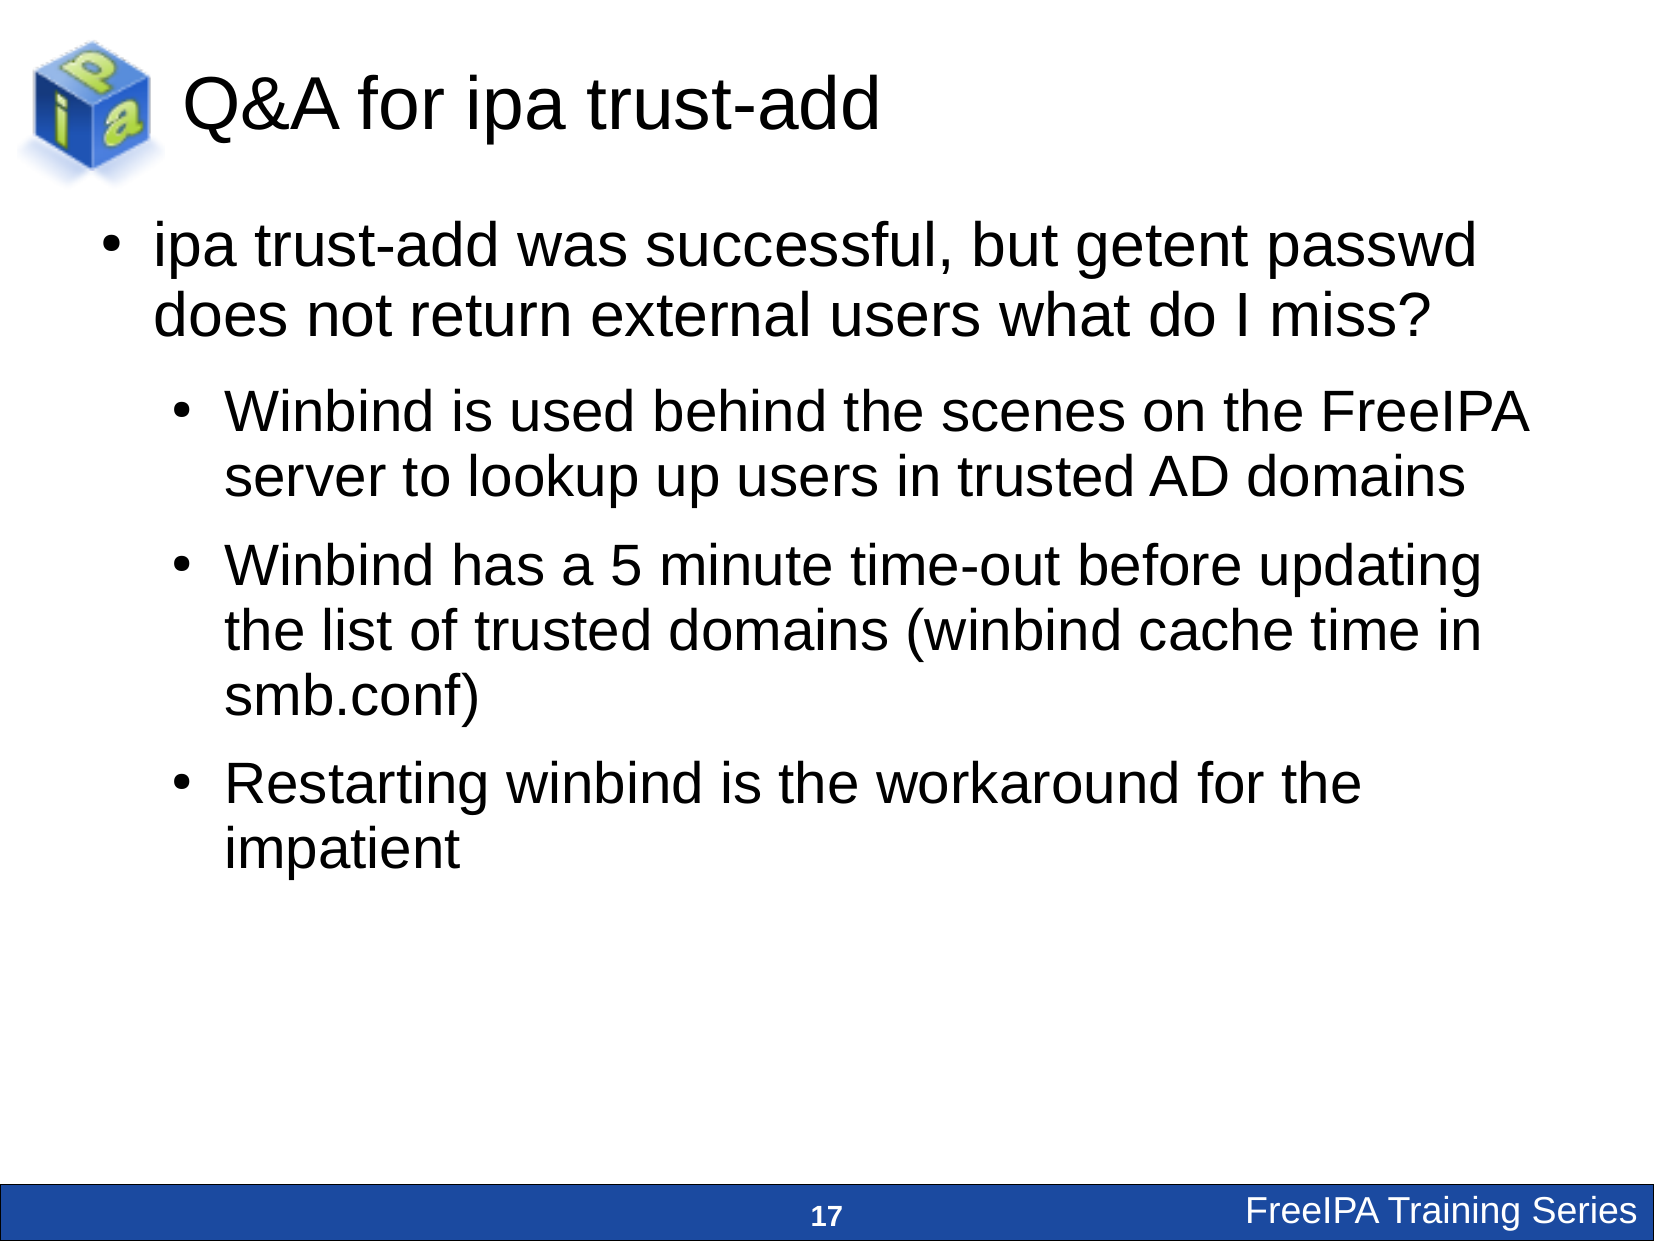

# Q&A for ipa trust-add
ipa trust-add was successful, but getent passwd does not return external users what do I miss?
Winbind is used behind the scenes on the FreeIPA server to lookup up users in trusted AD domains
Winbind has a 5 minute time-out before updating the list of trusted domains (winbind cache time in smb.conf)
Restarting winbind is the workaround for the impatient
17